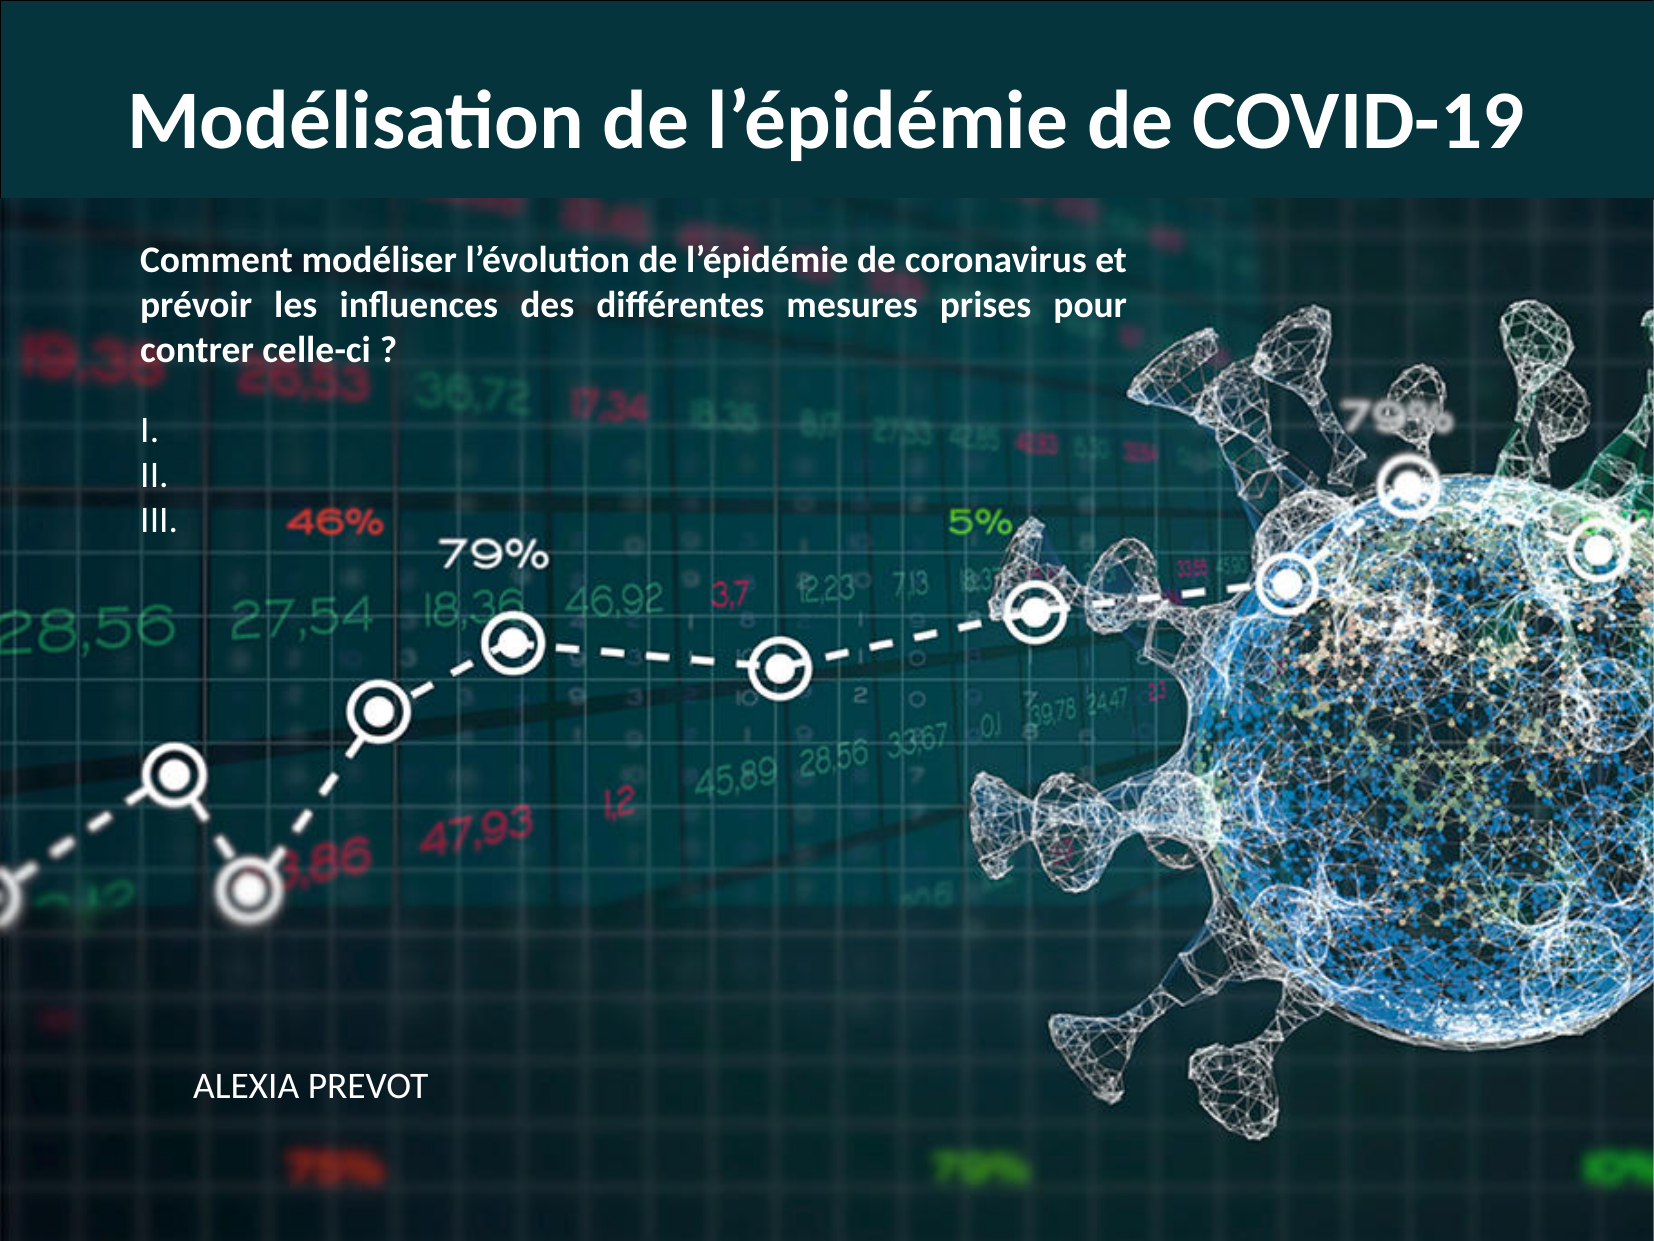

# Modélisation de l’épidémie de COVID-19
Comment modéliser l’évolution de l’épidémie de coronavirus et prévoir les influences des différentes mesures prises pour contrer celle-ci ?
I.
II.
III.
ALEXIA PREVOT